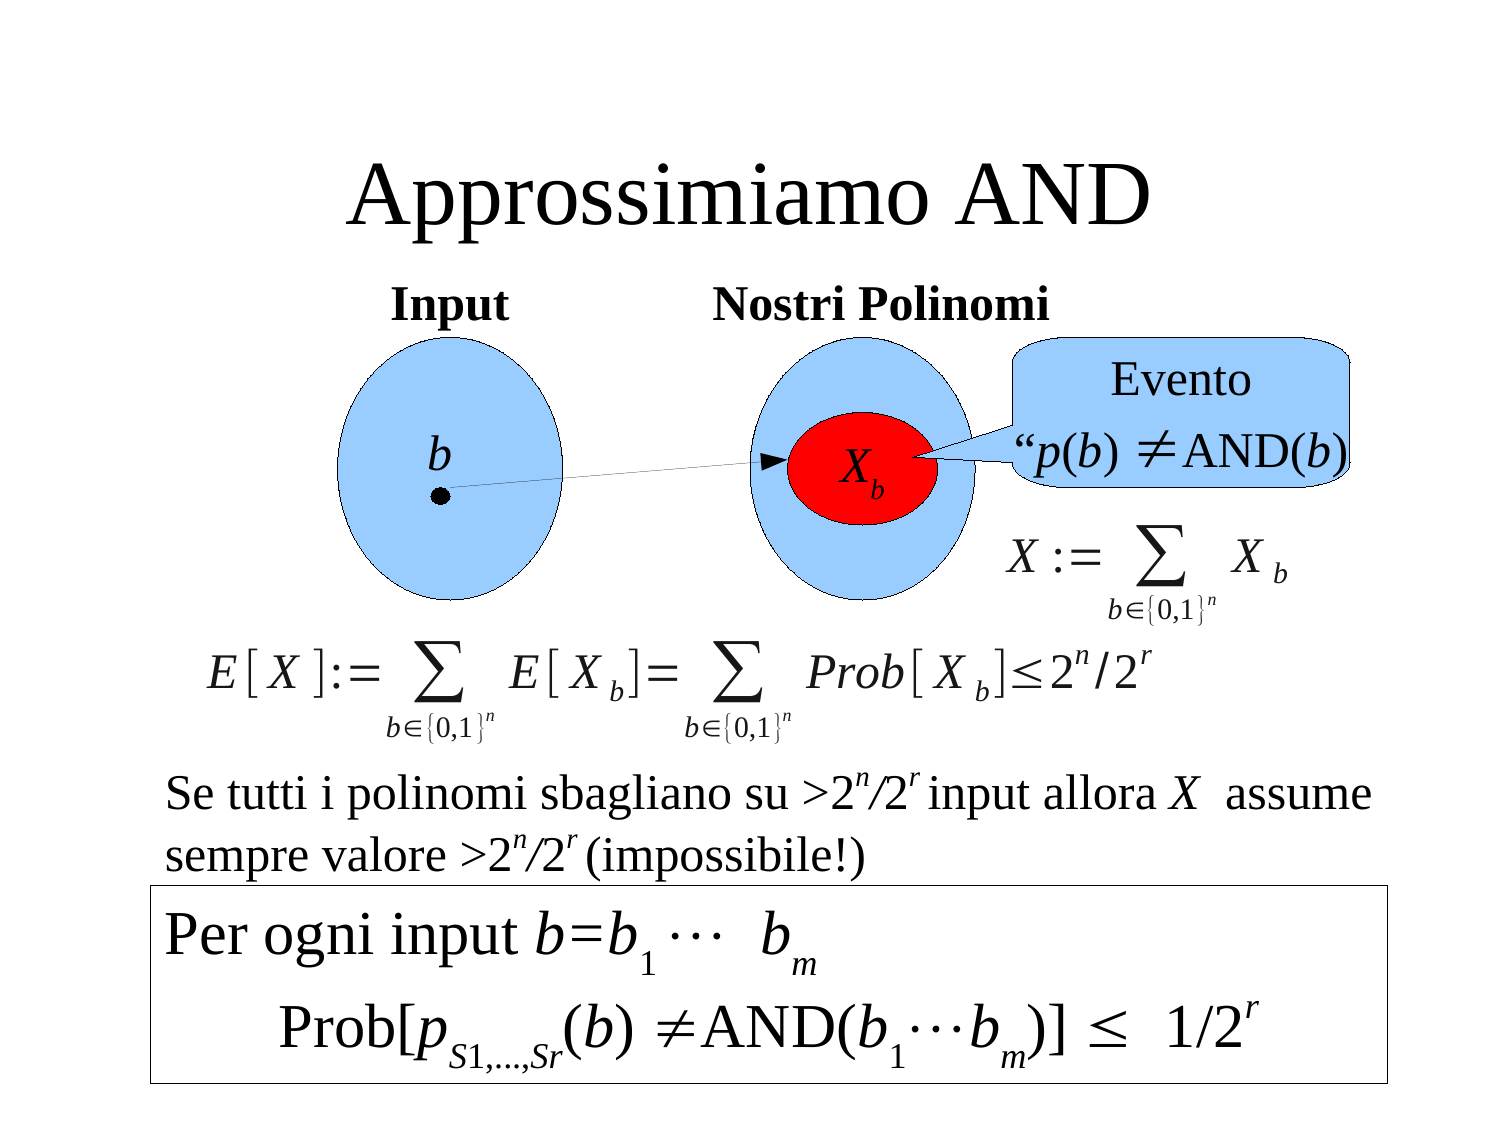

# Approssimiamo AND
Input
Nostri Polinomi
Evento
“p(b) ≠AND(b)
Xb
b
Se tutti i polinomi sbagliano su >2n/2r input allora X assume sempre valore >2n/2r (impossibile!)
Per ogni input b=b1 ⋯ bm
Prob[pS1,...,Sr(b) ≠AND(b1⋯bm)] ≤ 1/2r